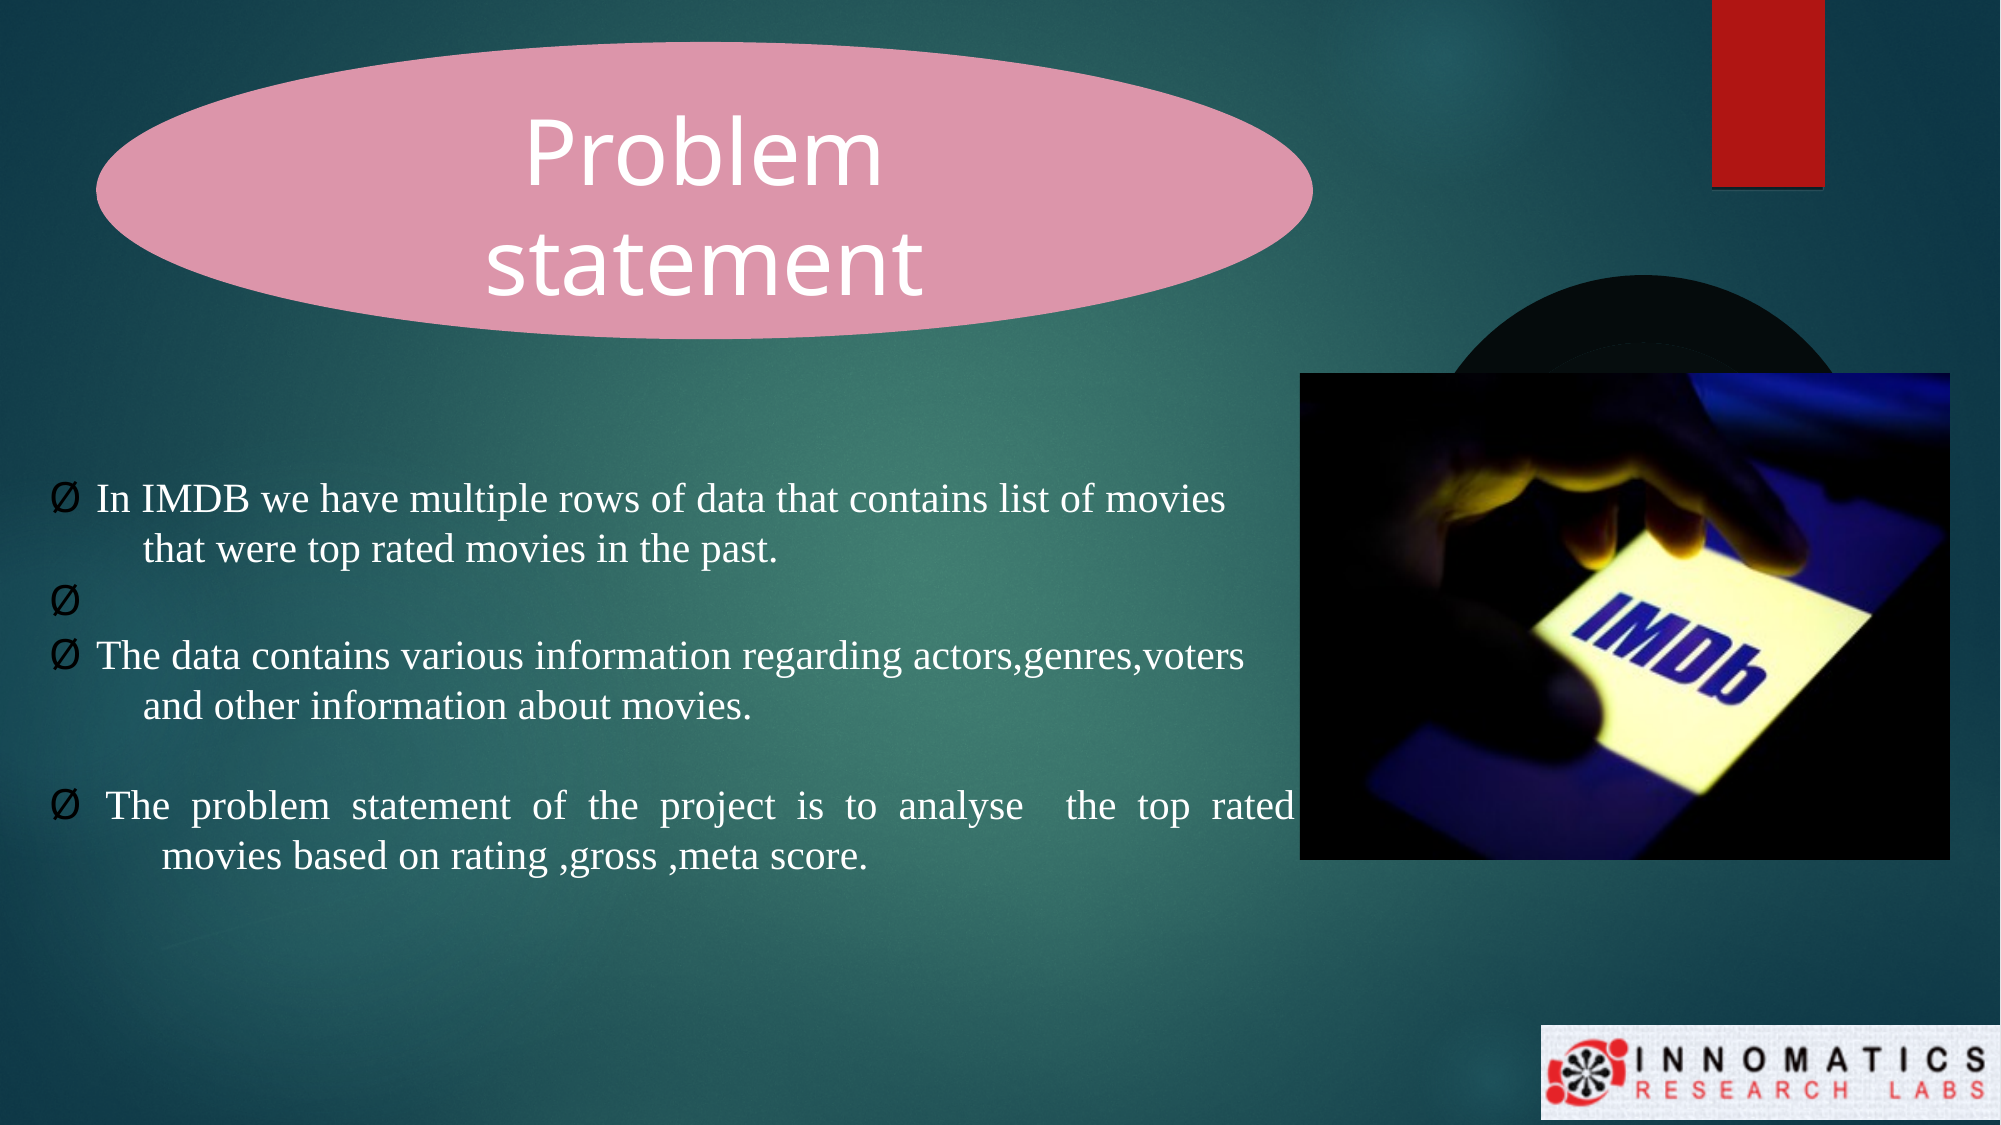

Problem statement
PROBLEM STATEMENT
In IMDB we have multiple rows of data that contains list of movies that were top rated movies in the past.
The data contains various information regarding actors,genres,voters and other information about movies.
The problem statement of the project is to analyse the top rated movies based on rating ,gross ,meta score.